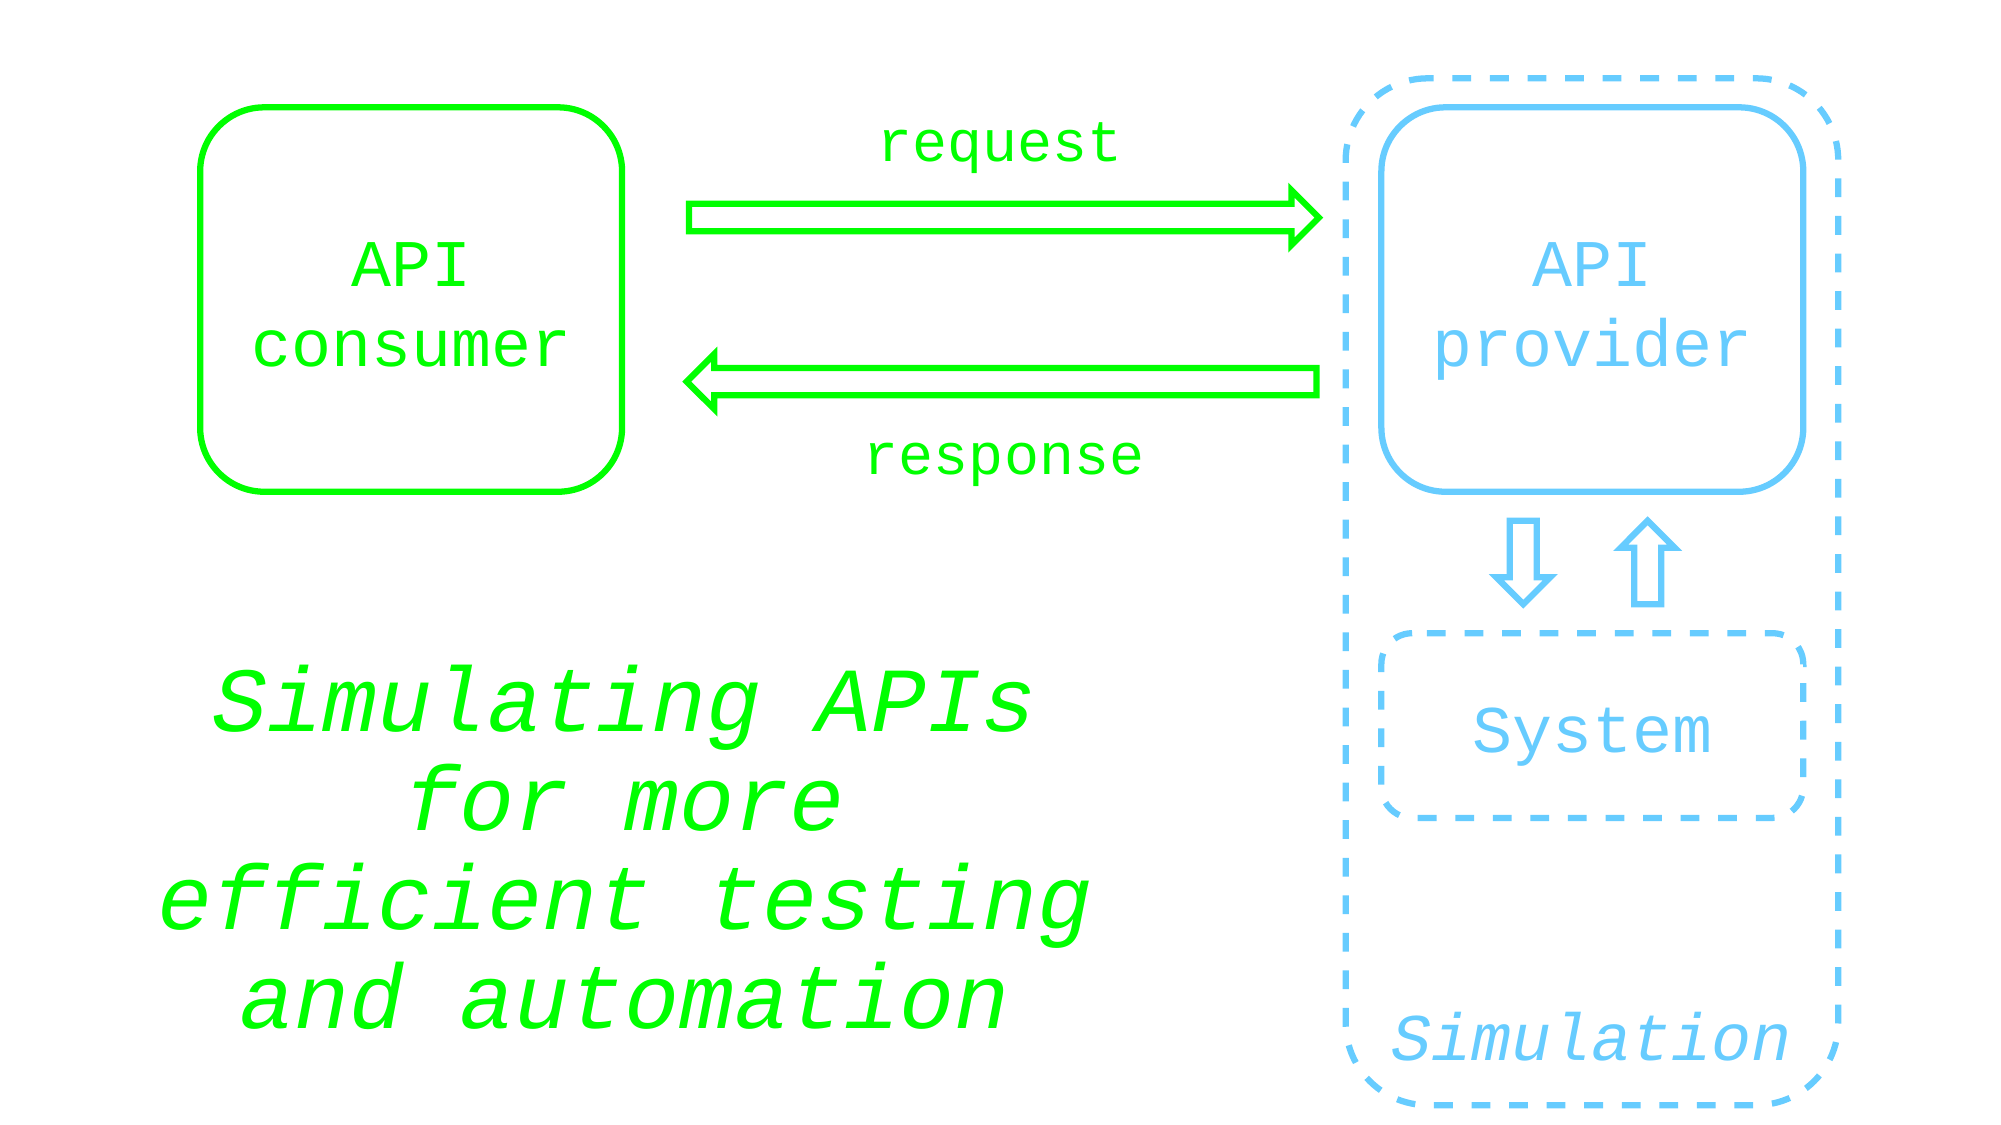

Simulation
request
API consumer
API provider
response
System
# Simulating APIs for more efficient testing and automation